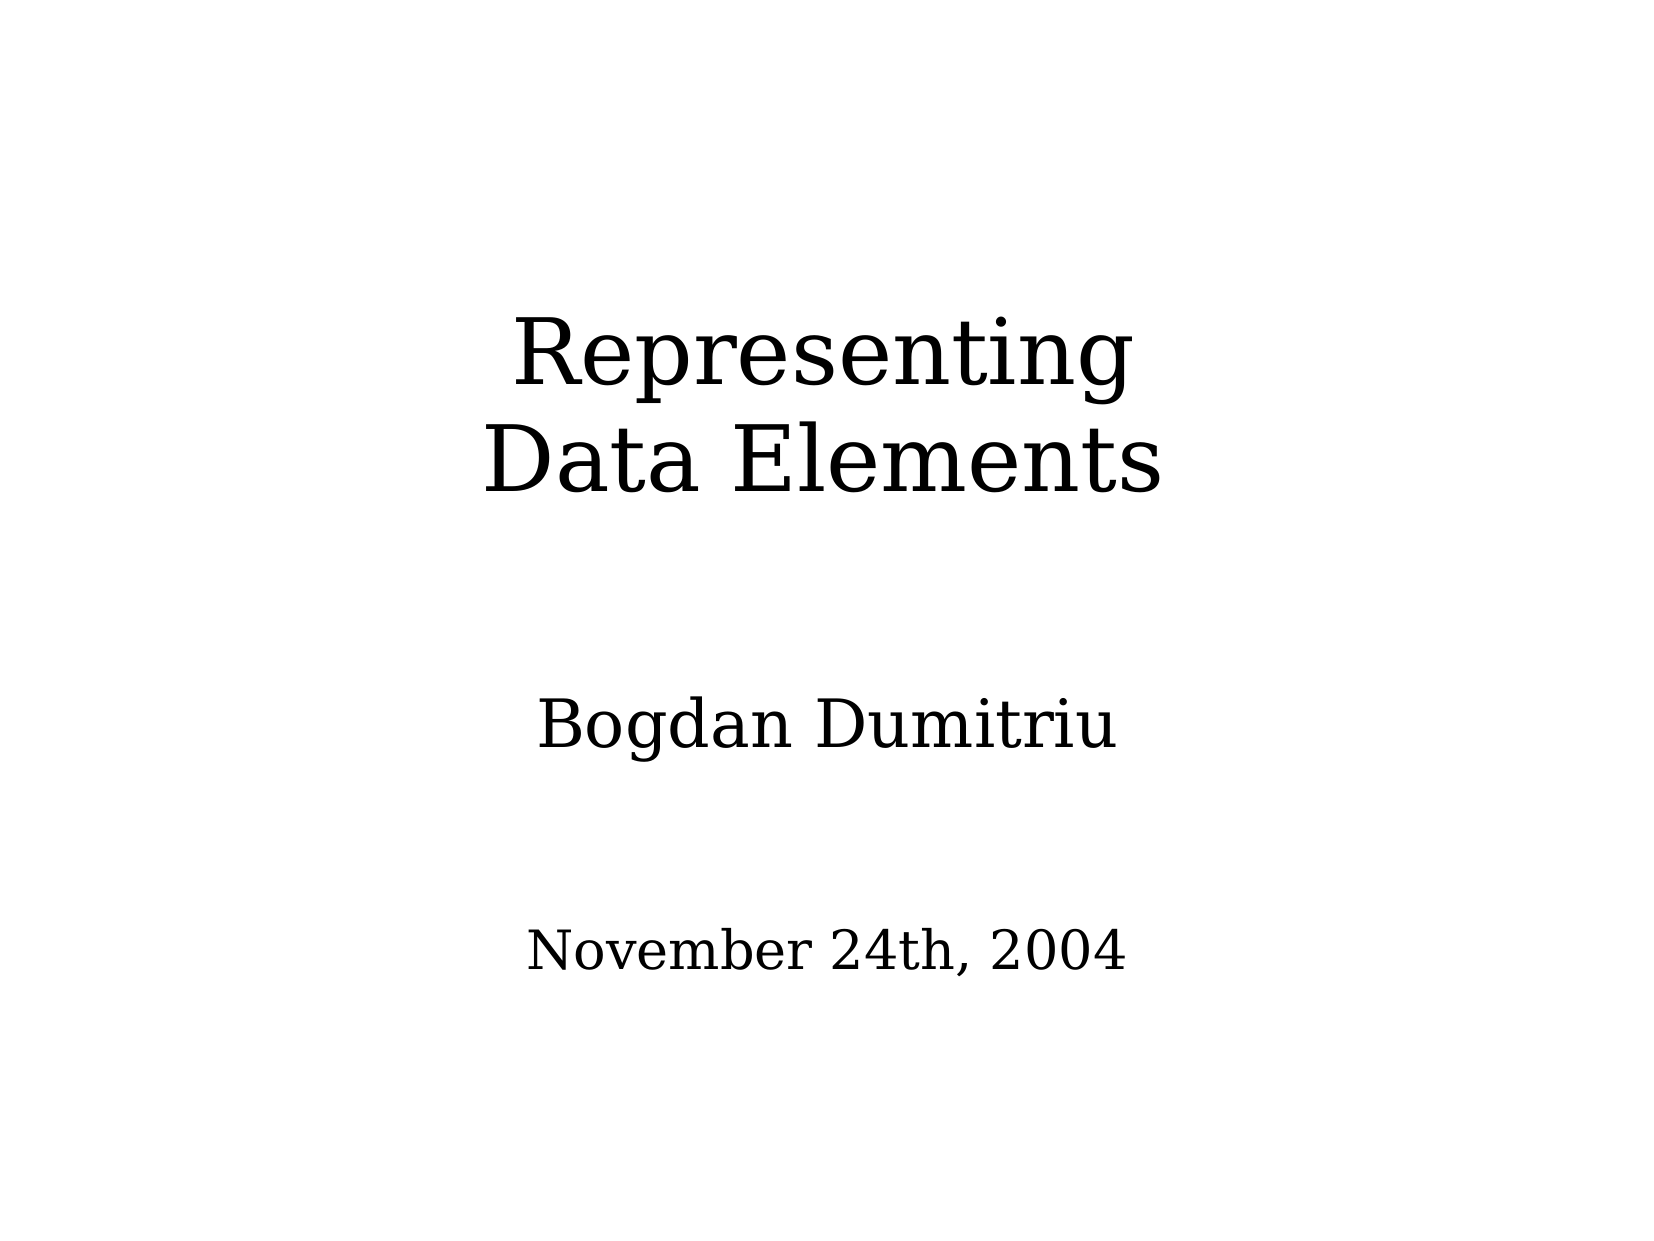

# Representing Data Elements
Bogdan Dumitriu
November 24th, 2004